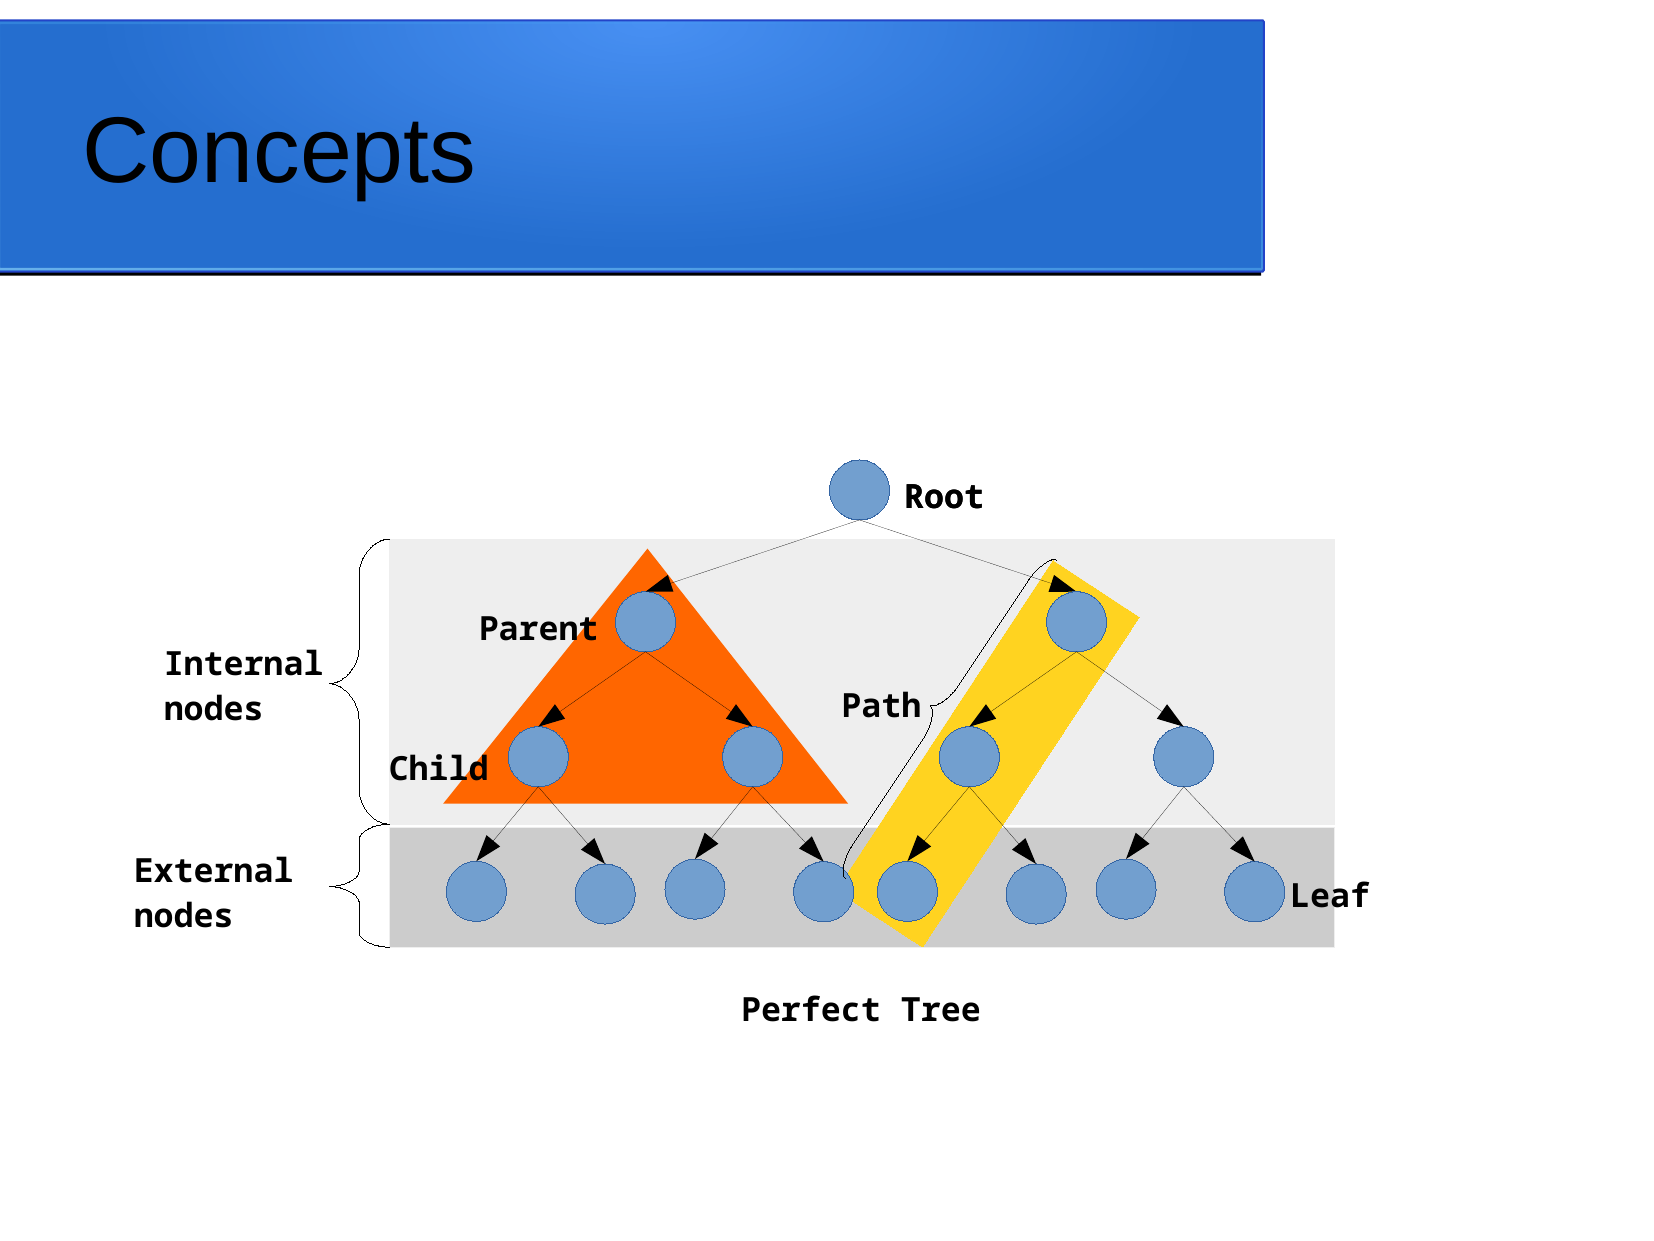

# Concepts
Root
Root
Parent
Internal
nodes
Path
Child
External
nodes
Leaf
Perfect Tree